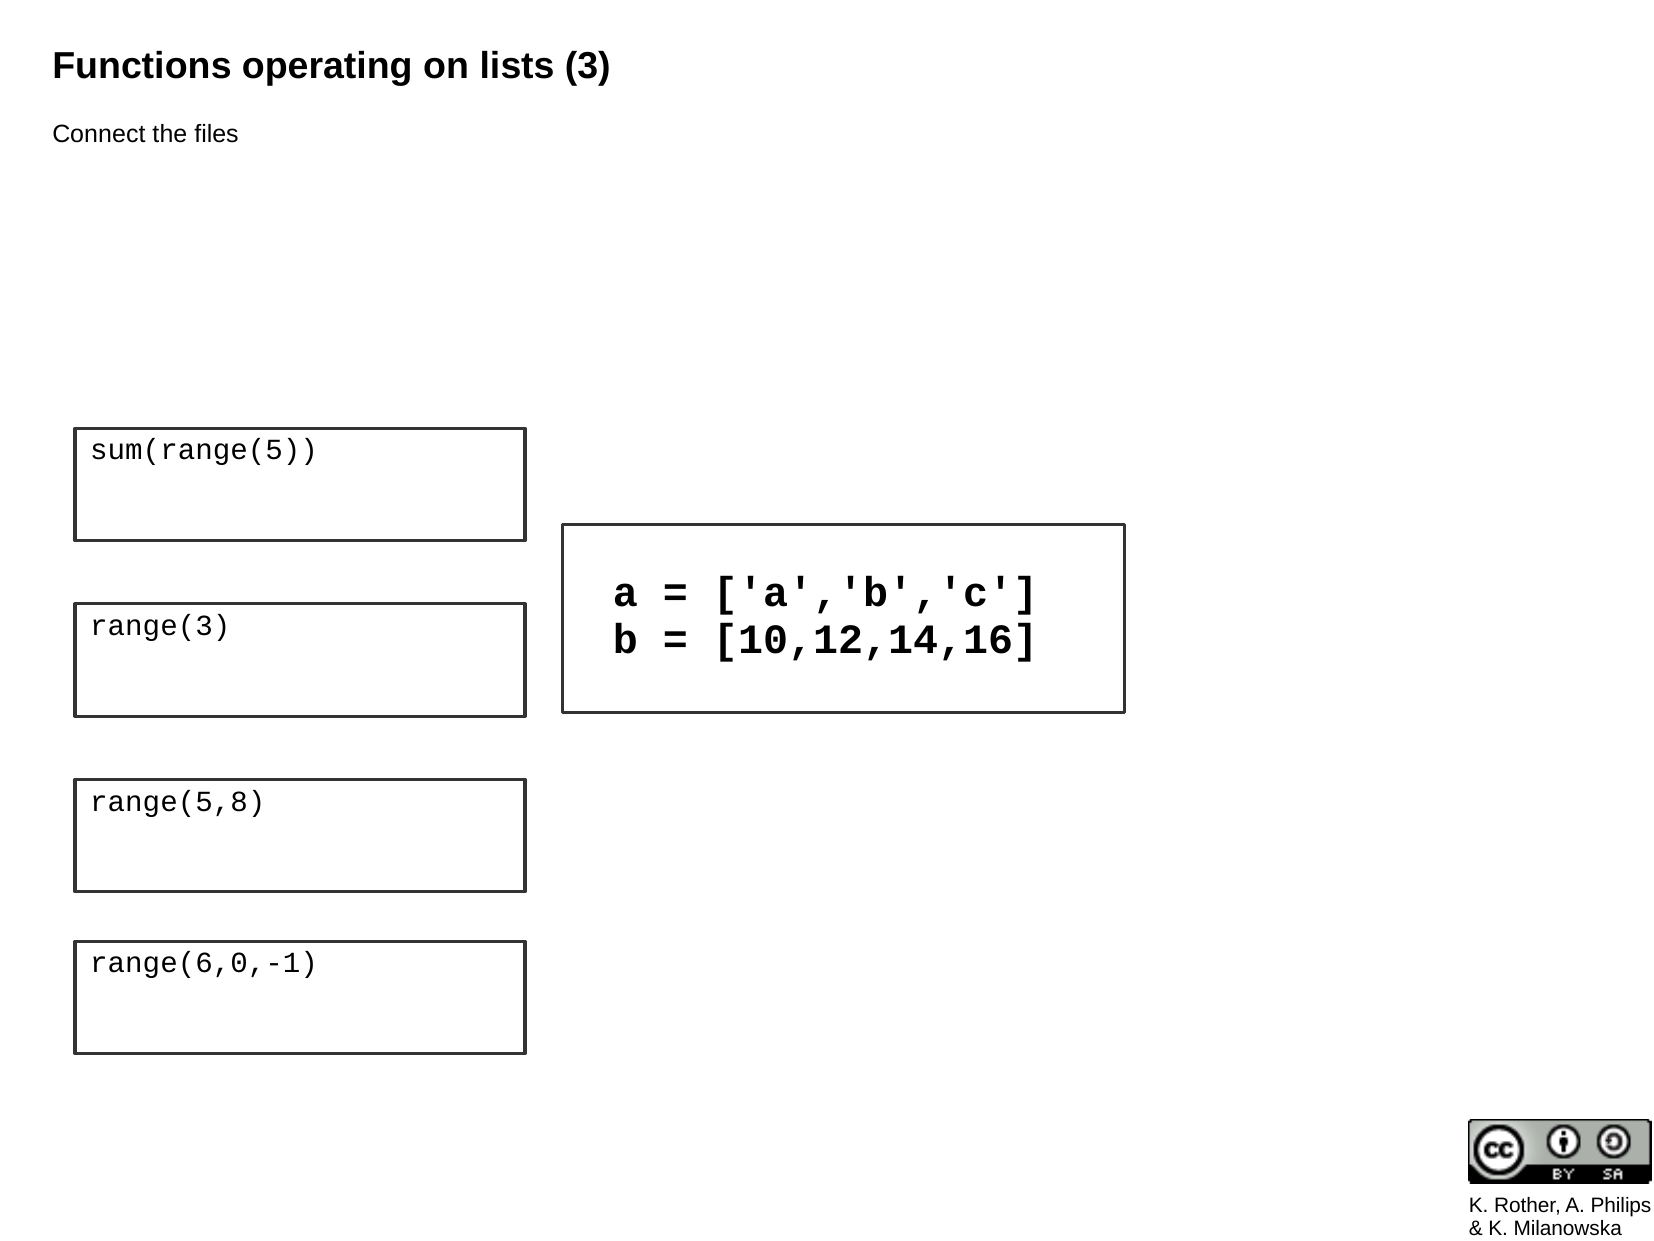

Functions operating on lists (3)
Connect the files
sum(range(5))
a = ['a','b','c']
b = [10,12,14,16]
range(3)
range(5,8)
range(6,0,-1)